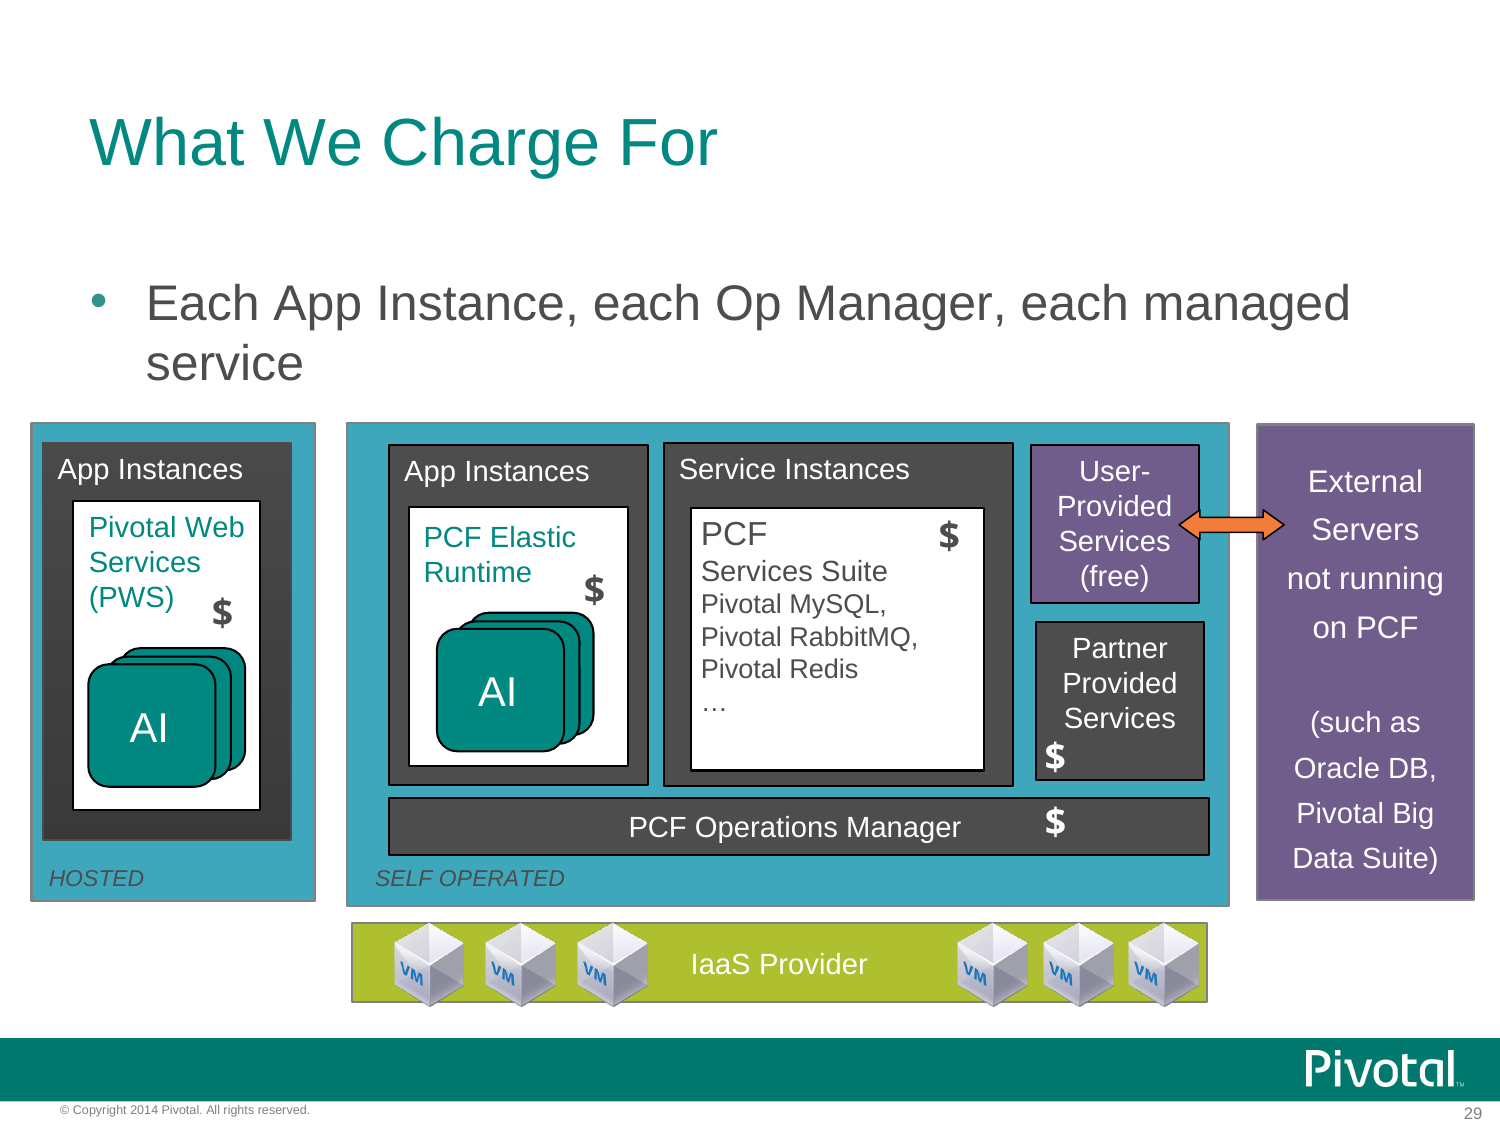

# What We Charge For
Each App Instance, each Op Manager, each managed service
External Servers
not running on PCF
(such as Oracle DB, Pivotal Big Data Suite)
App Instances
Service Instances
App Instances
User- Provided Services
(free)
Pivotal Web
Services
(PWS)
PCF
Services Suite
Pivotal MySQL,
Pivotal RabbitMQ,
Pivotal Redis
…
$
PCF Elastic Runtime
$
$
Partner Provided Services
AI
AI
$
$
PCF Operations Manager
HOSTED
SELF OPERATED
IaaS Provider